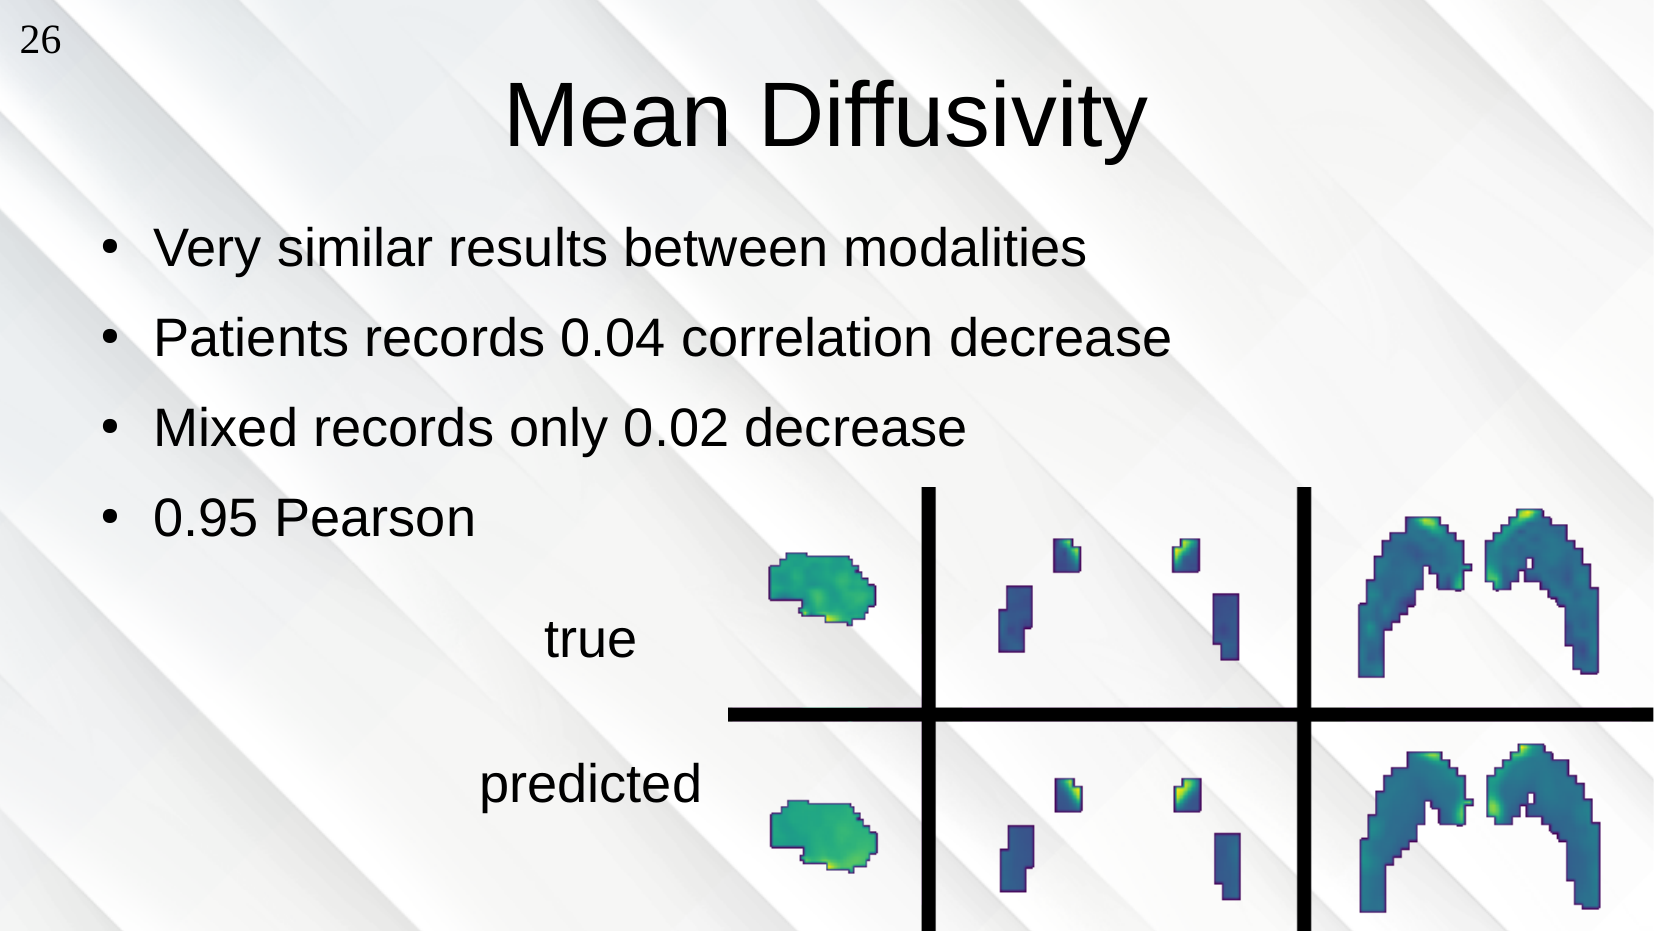

26
# Mean Diffusivity
Very similar results between modalities
Patients records 0.04 correlation decrease
Mixed records only 0.02 decrease
0.95 Pearson
true
predicted